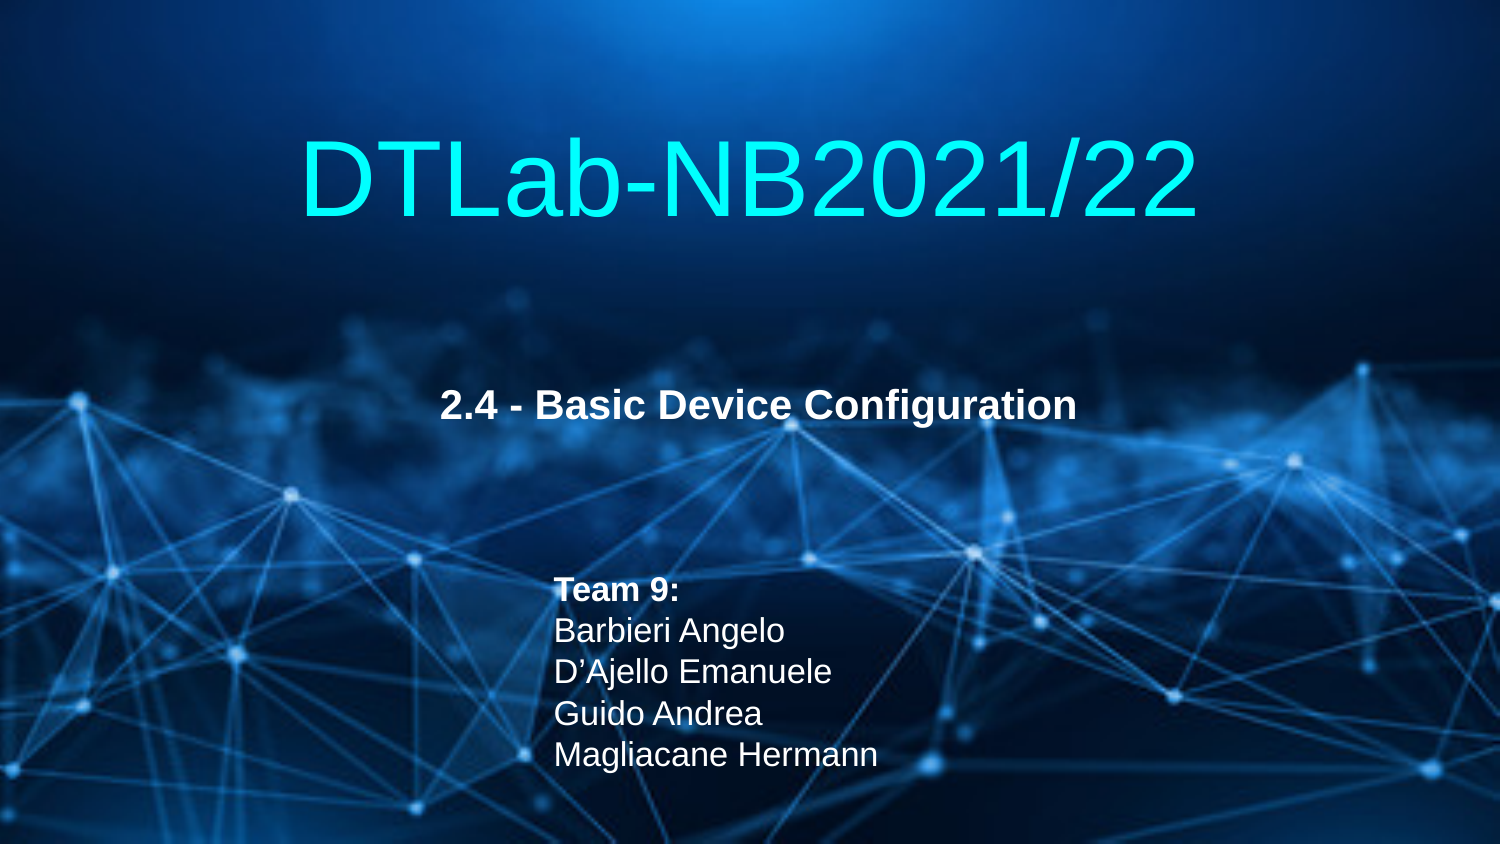

# DTLab-NB2021/22
2.4 - Basic Device Configuration
Team 9:
Barbieri Angelo
D’Ajello Emanuele
Guido Andrea
Magliacane Hermann